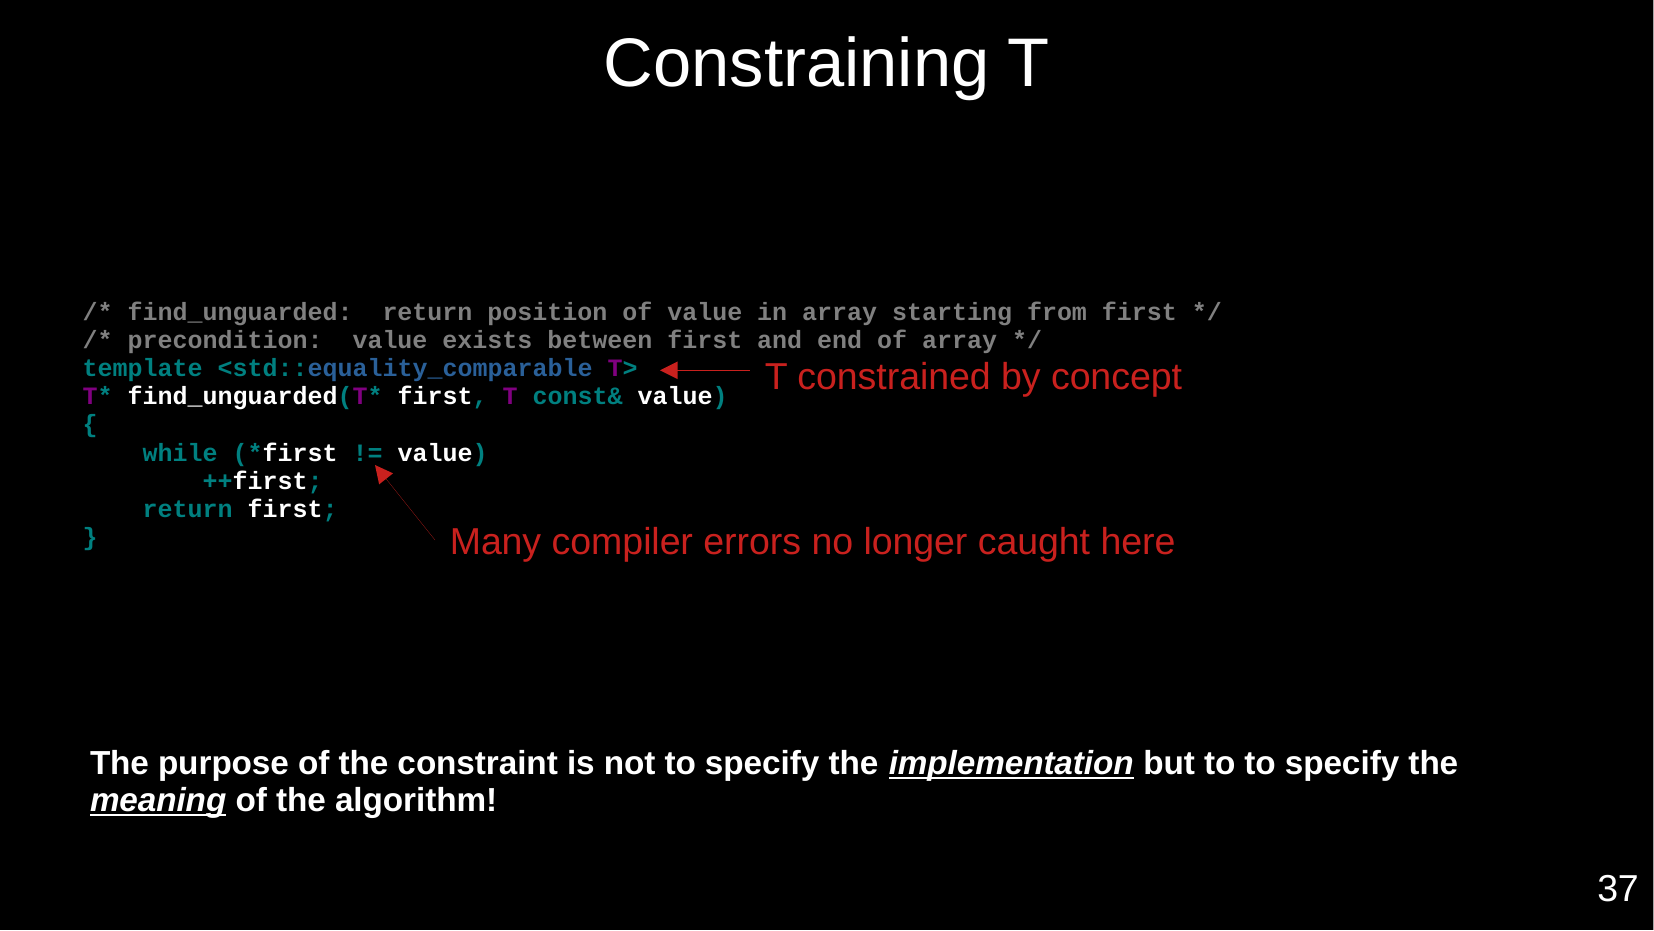

Constraining T
# /* find_unguarded: return position of value in array starting from first */
/* precondition: value exists between first and end of array */
template <std::equality_comparable T>
T* find_unguarded(T* first, T const& value)
{
 while (*first != value)
 ++first;
 return first;
}
T constrained by concept
Many compiler errors no longer caught here
The purpose of the constraint is not to specify the implementation but to to specify the meaning of the algorithm!